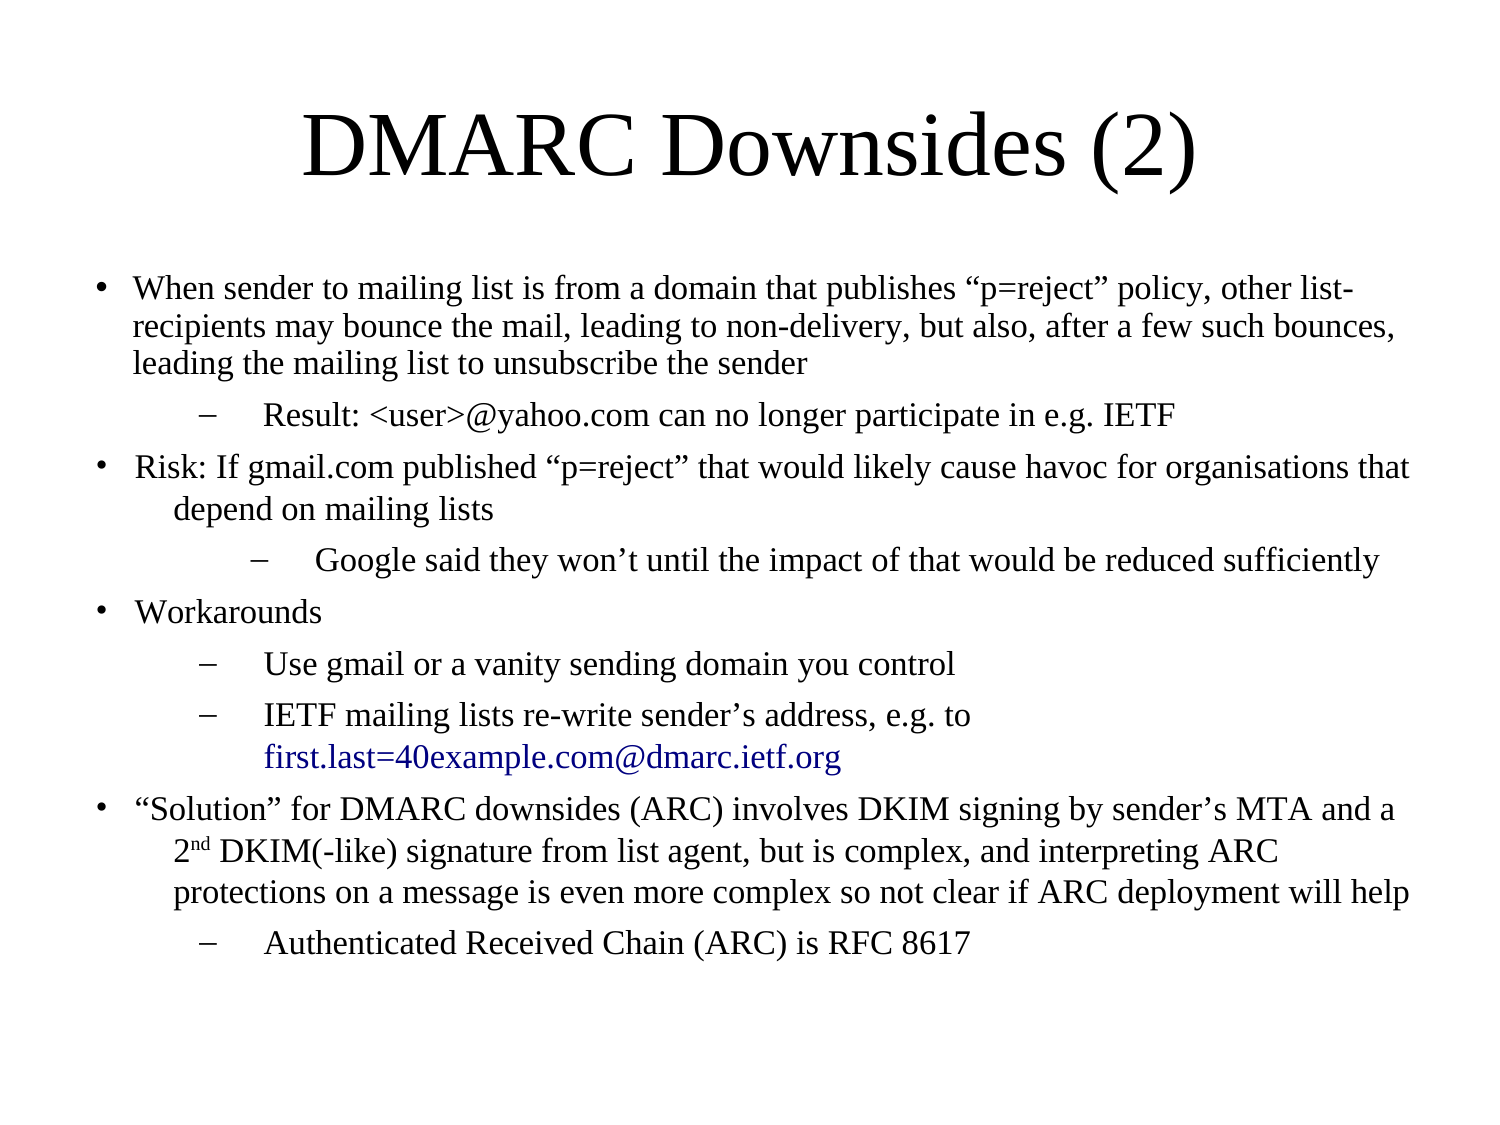

# DMARC Downsides (2)
When sender to mailing list is from a domain that publishes “p=reject” policy, other list-recipients may bounce the mail, leading to non-delivery, but also, after a few such bounces, leading the mailing list to unsubscribe the sender
Result: <user>@yahoo.com can no longer participate in e.g. IETF
Risk: If gmail.com published “p=reject” that would likely cause havoc for organisations that depend on mailing lists
Google said they won’t until the impact of that would be reduced sufficiently
Workarounds
Use gmail or a vanity sending domain you control
IETF mailing lists re-write sender’s address, e.g. to first.last=40example.com@dmarc.ietf.org
“Solution” for DMARC downsides (ARC) involves DKIM signing by sender’s MTA and a 2nd DKIM(-like) signature from list agent, but is complex, and interpreting ARC protections on a message is even more complex so not clear if ARC deployment will help
Authenticated Received Chain (ARC) is RFC 8617